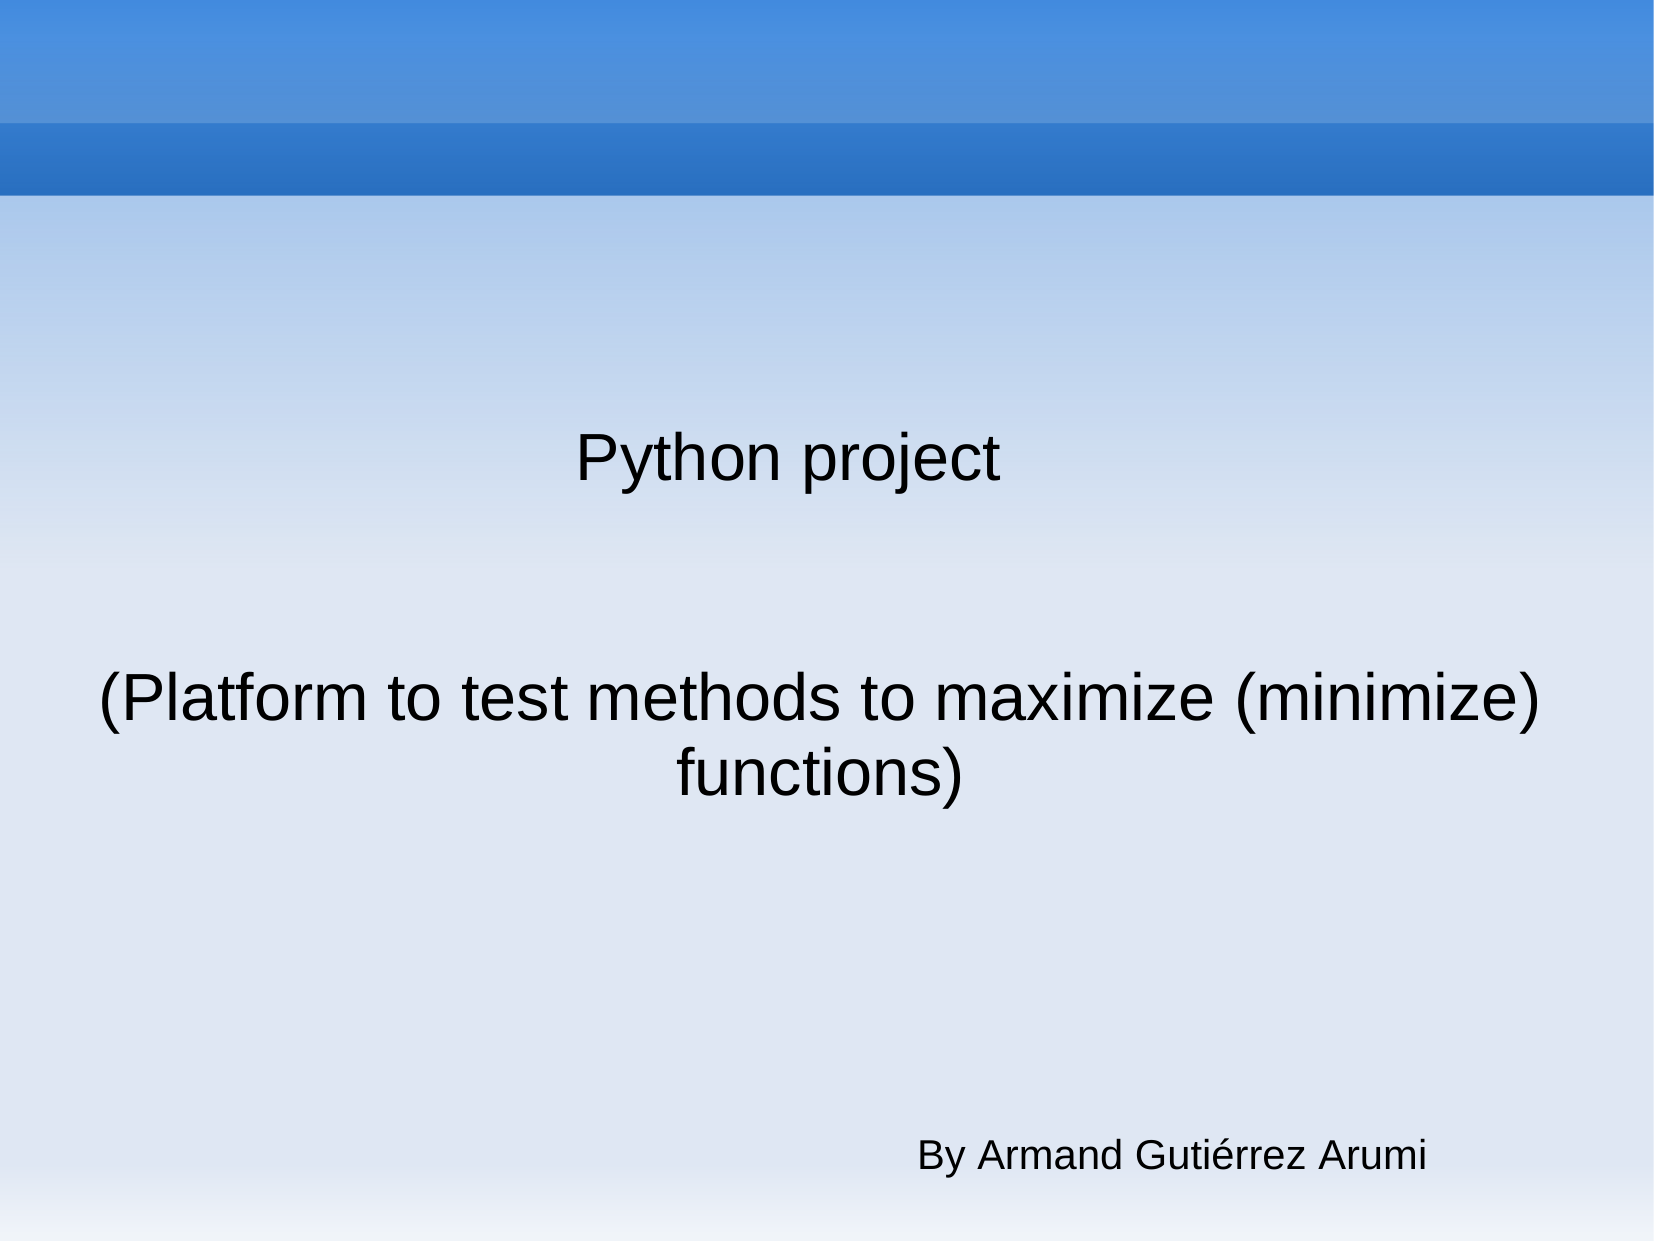

# (Platform to test methods to maximize (minimize) functions)
 By Armand Gutiérrez Arumi
Python project